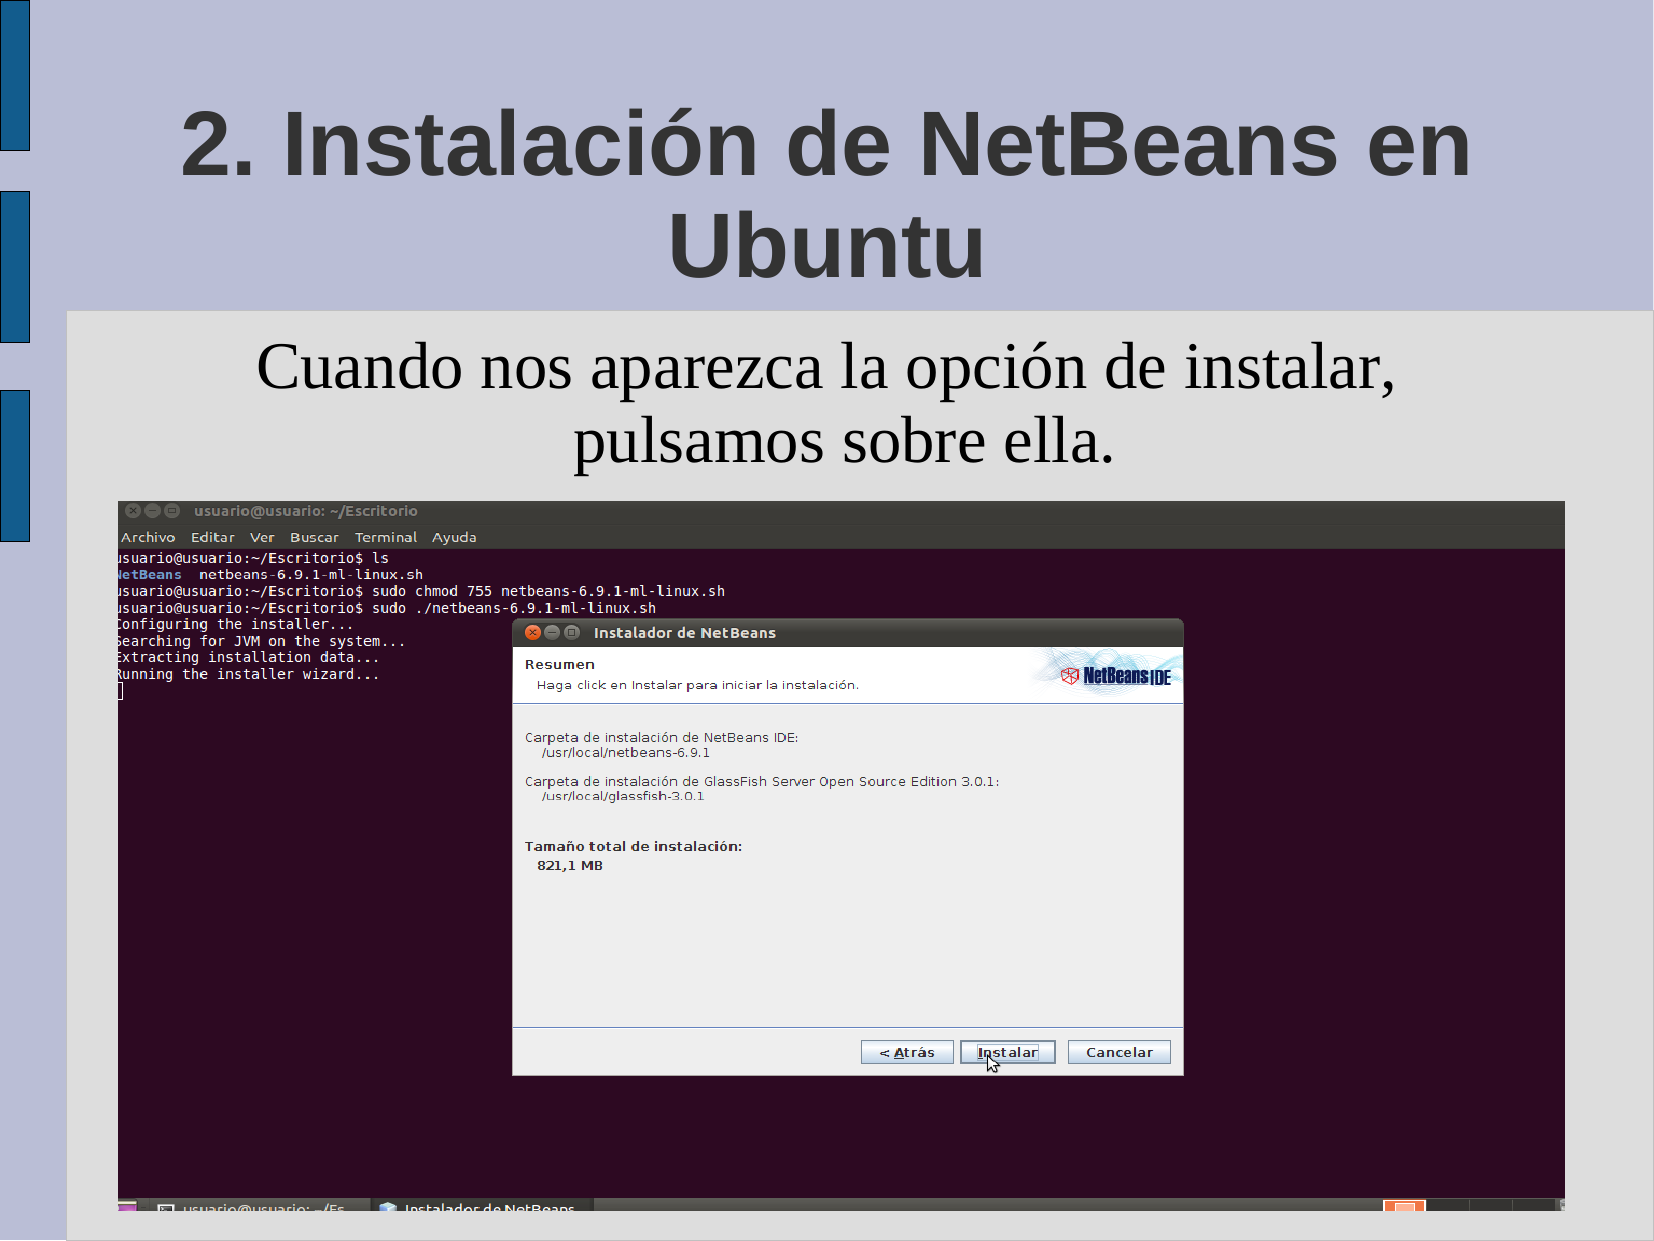

# 2. Instalación de NetBeans en Ubuntu
Cuando nos aparezca la opción de instalar, pulsamos sobre ella.